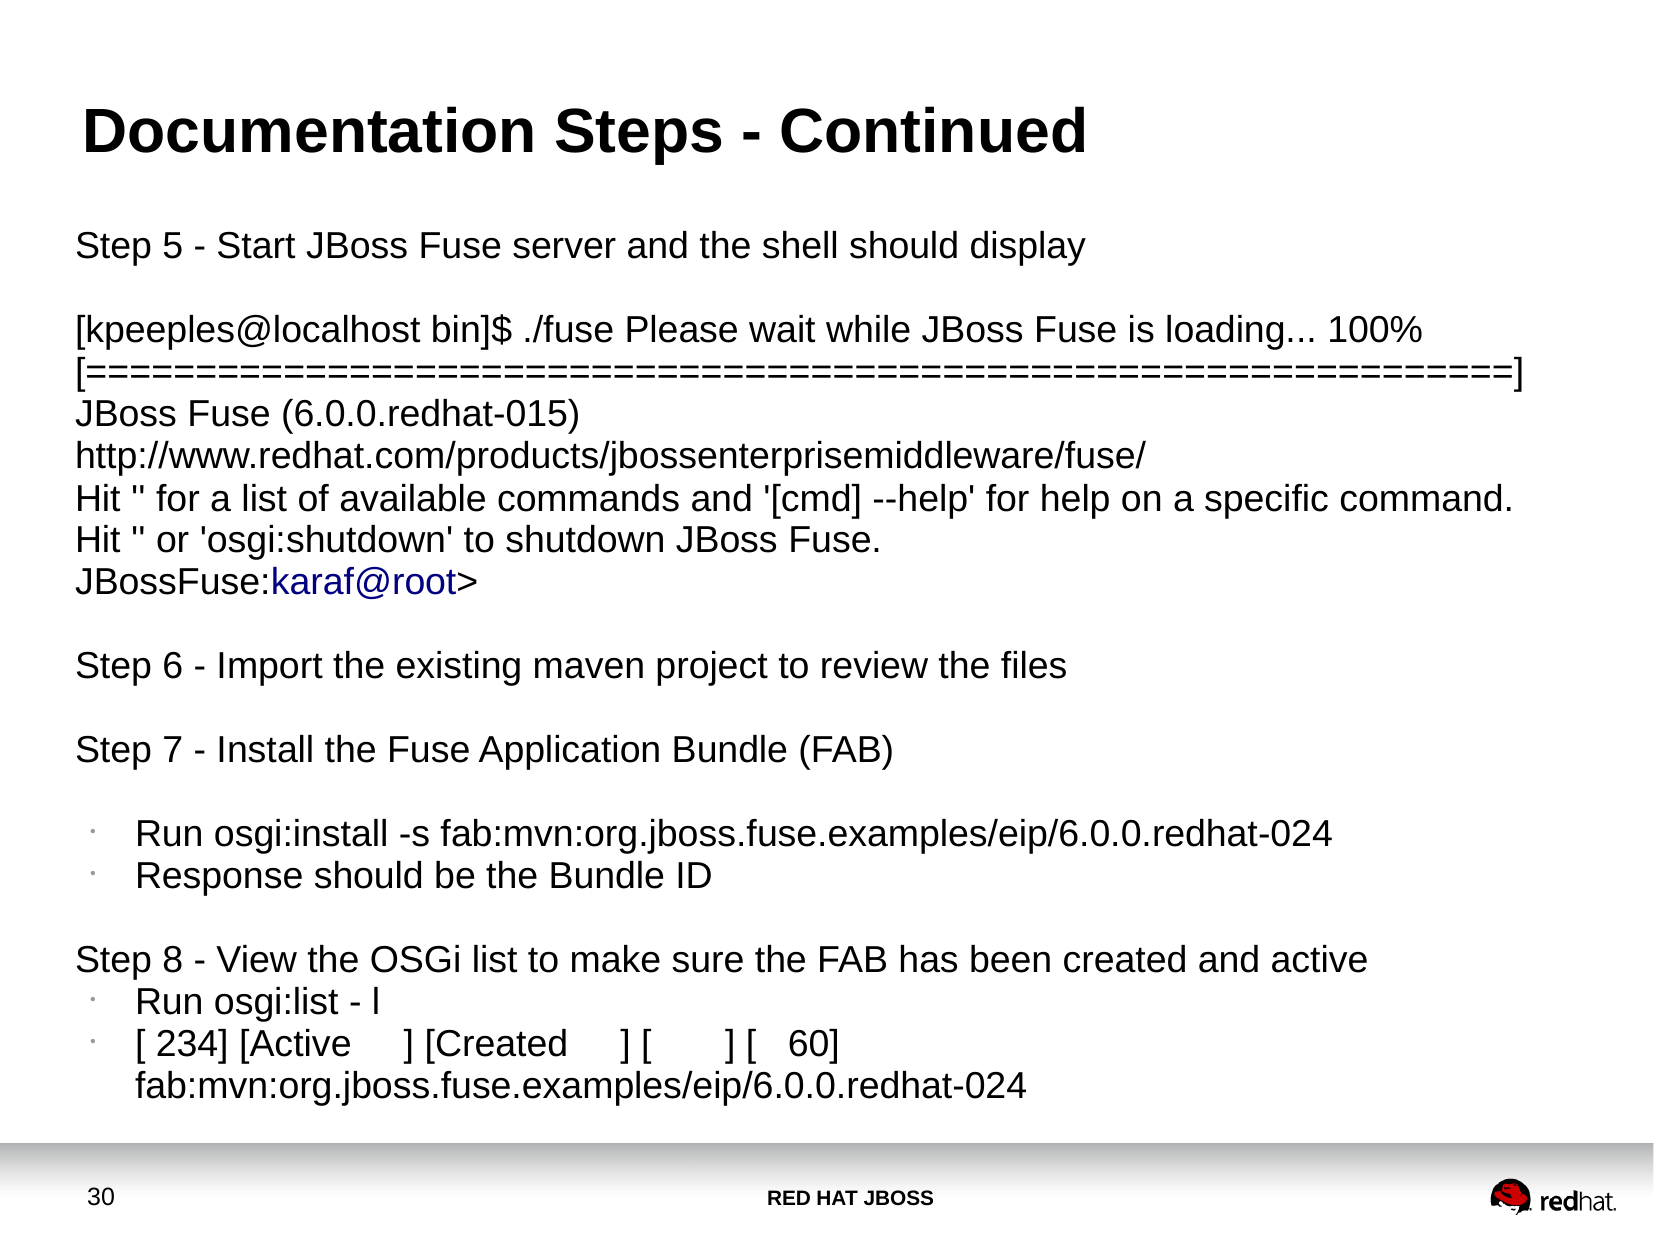

# Documentation Steps - Continued
Step 5 - Start JBoss Fuse server and the shell should display
[kpeeples@localhost bin]$ ./fuse Please wait while JBoss Fuse is loading... 100% [=================================================================]
JBoss Fuse (6.0.0.redhat-015) http://www.redhat.com/products/jbossenterprisemiddleware/fuse/
Hit '' for a list of available commands and '[cmd] --help' for help on a specific command. Hit '' or 'osgi:shutdown' to shutdown JBoss Fuse.
JBossFuse:karaf@root>
Step 6 - Import the existing maven project to review the files
Step 7 - Install the Fuse Application Bundle (FAB)
Run osgi:install -s fab:mvn:org.jboss.fuse.examples/eip/6.0.0.redhat-024
Response should be the Bundle ID
Step 8 - View the OSGi list to make sure the FAB has been created and active
Run osgi:list - l
[ 234] [Active ] [Created ] [ ] [ 60] fab:mvn:org.jboss.fuse.examples/eip/6.0.0.redhat-024